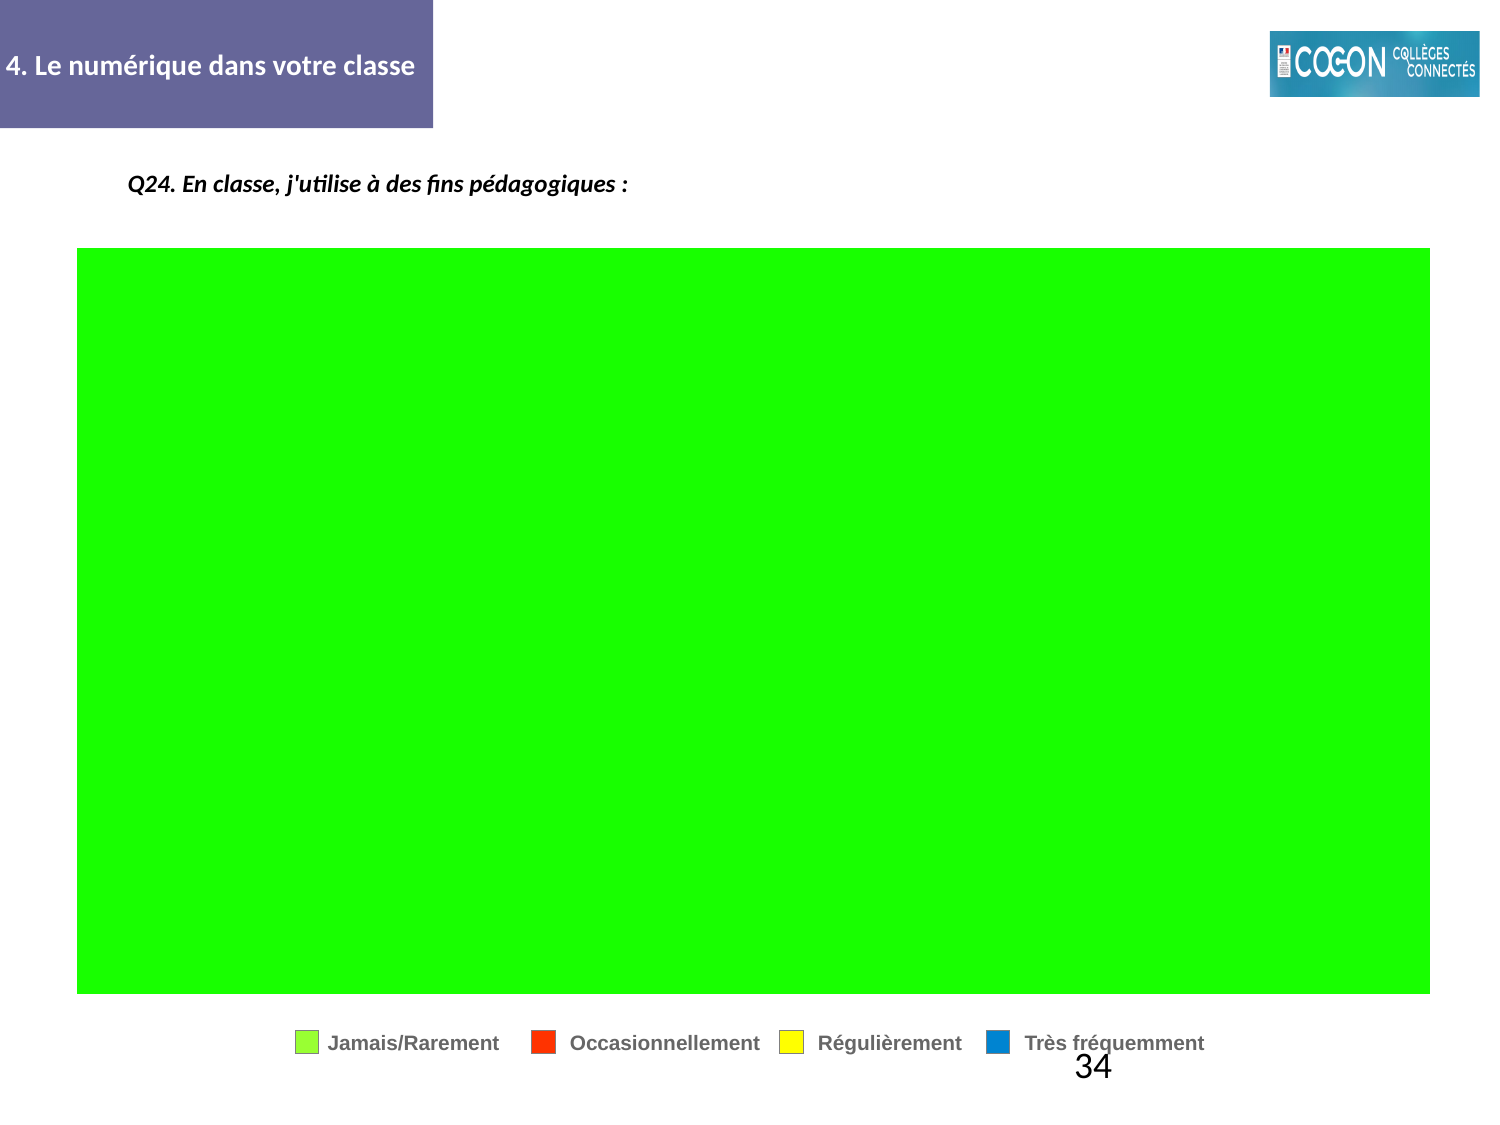

4. Le numérique dans votre classe
Q24. En classe, j'utilise à des fins pédagogiques :
Jamais/Rarement
Occasionnellement
Régulièrement
Très fréquemment